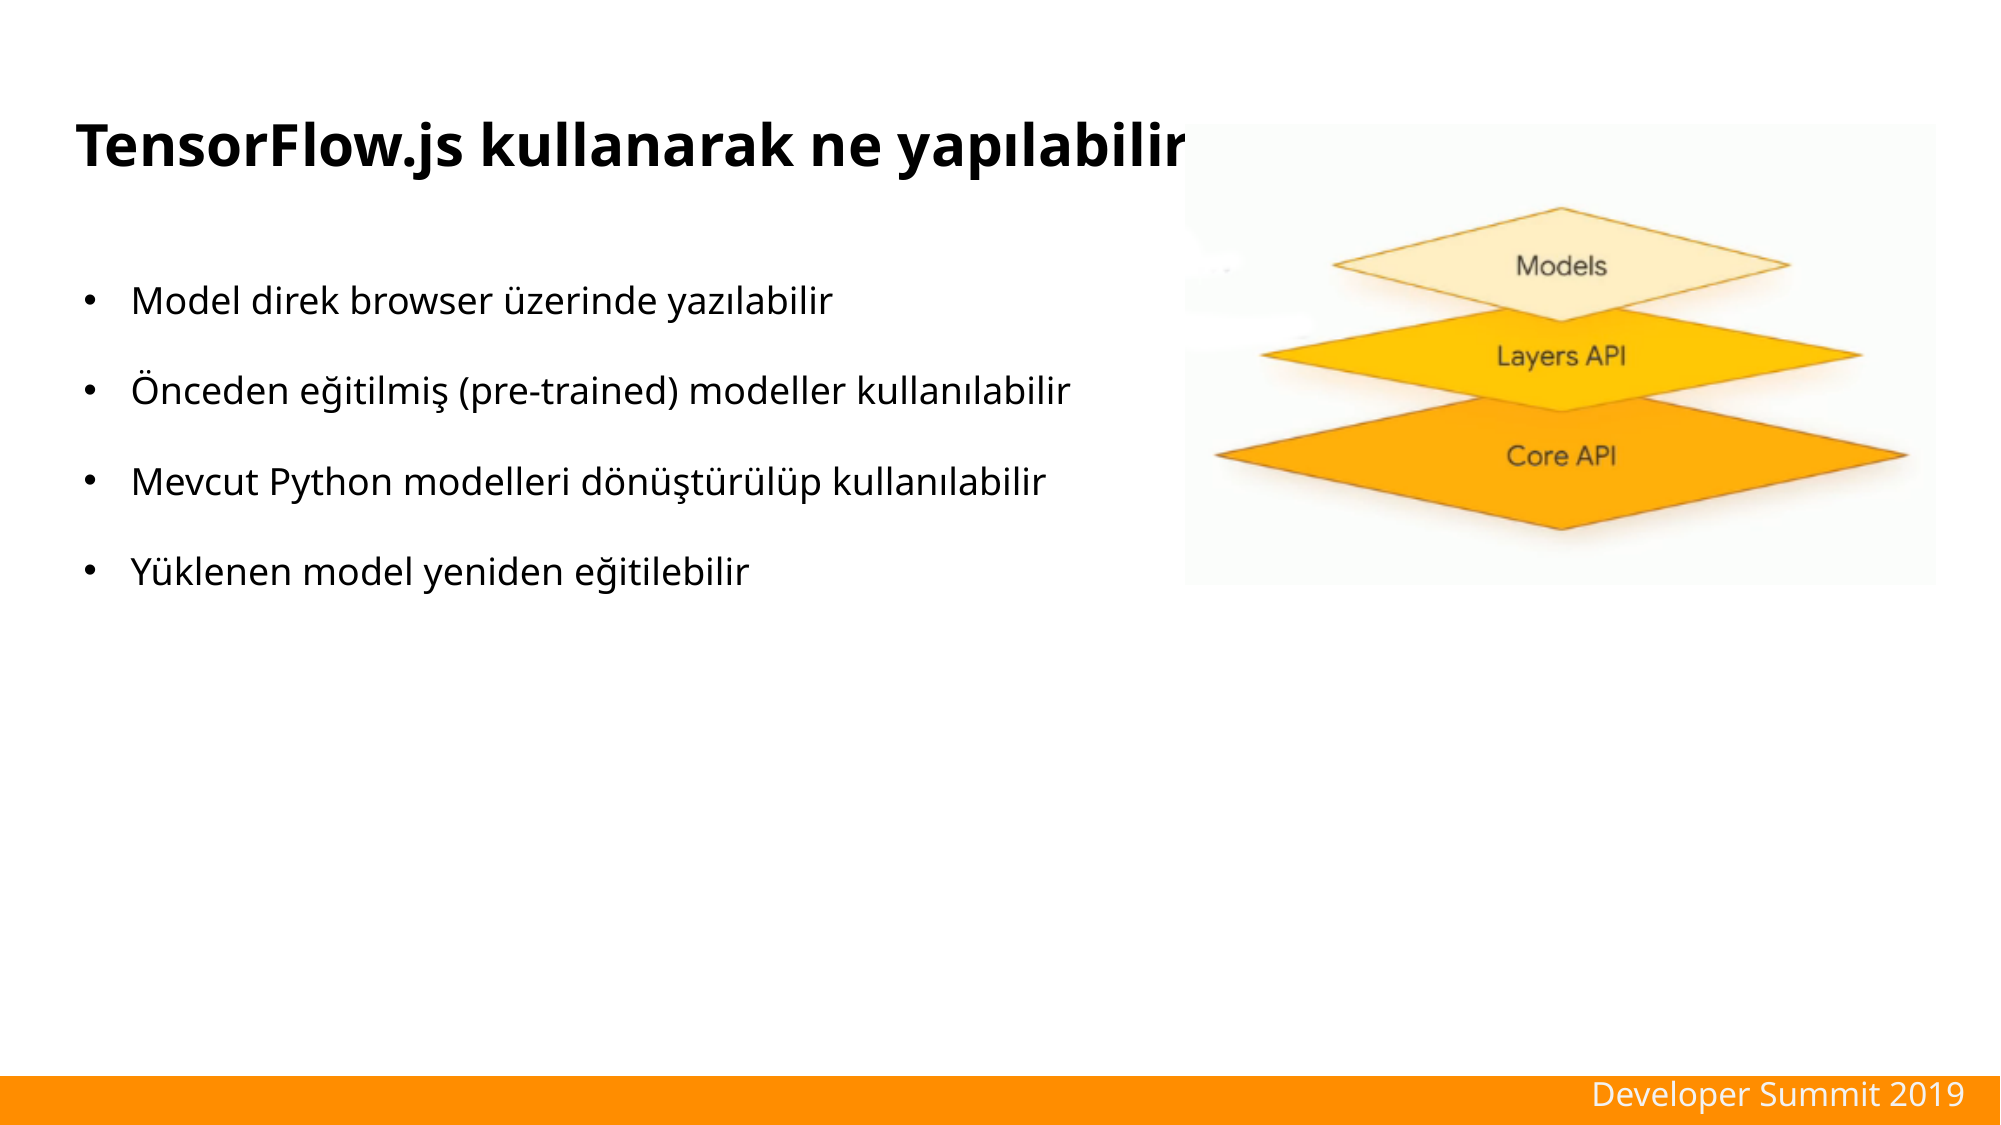

TensorFlow.js kullanarak ne yapılabilir
Model direk browser üzerinde yazılabilir
Önceden eğitilmiş (pre-trained) modeller kullanılabilir
Mevcut Python modelleri dönüştürülüp kullanılabilir
Yüklenen model yeniden eğitilebilir
Developer Summit 2019